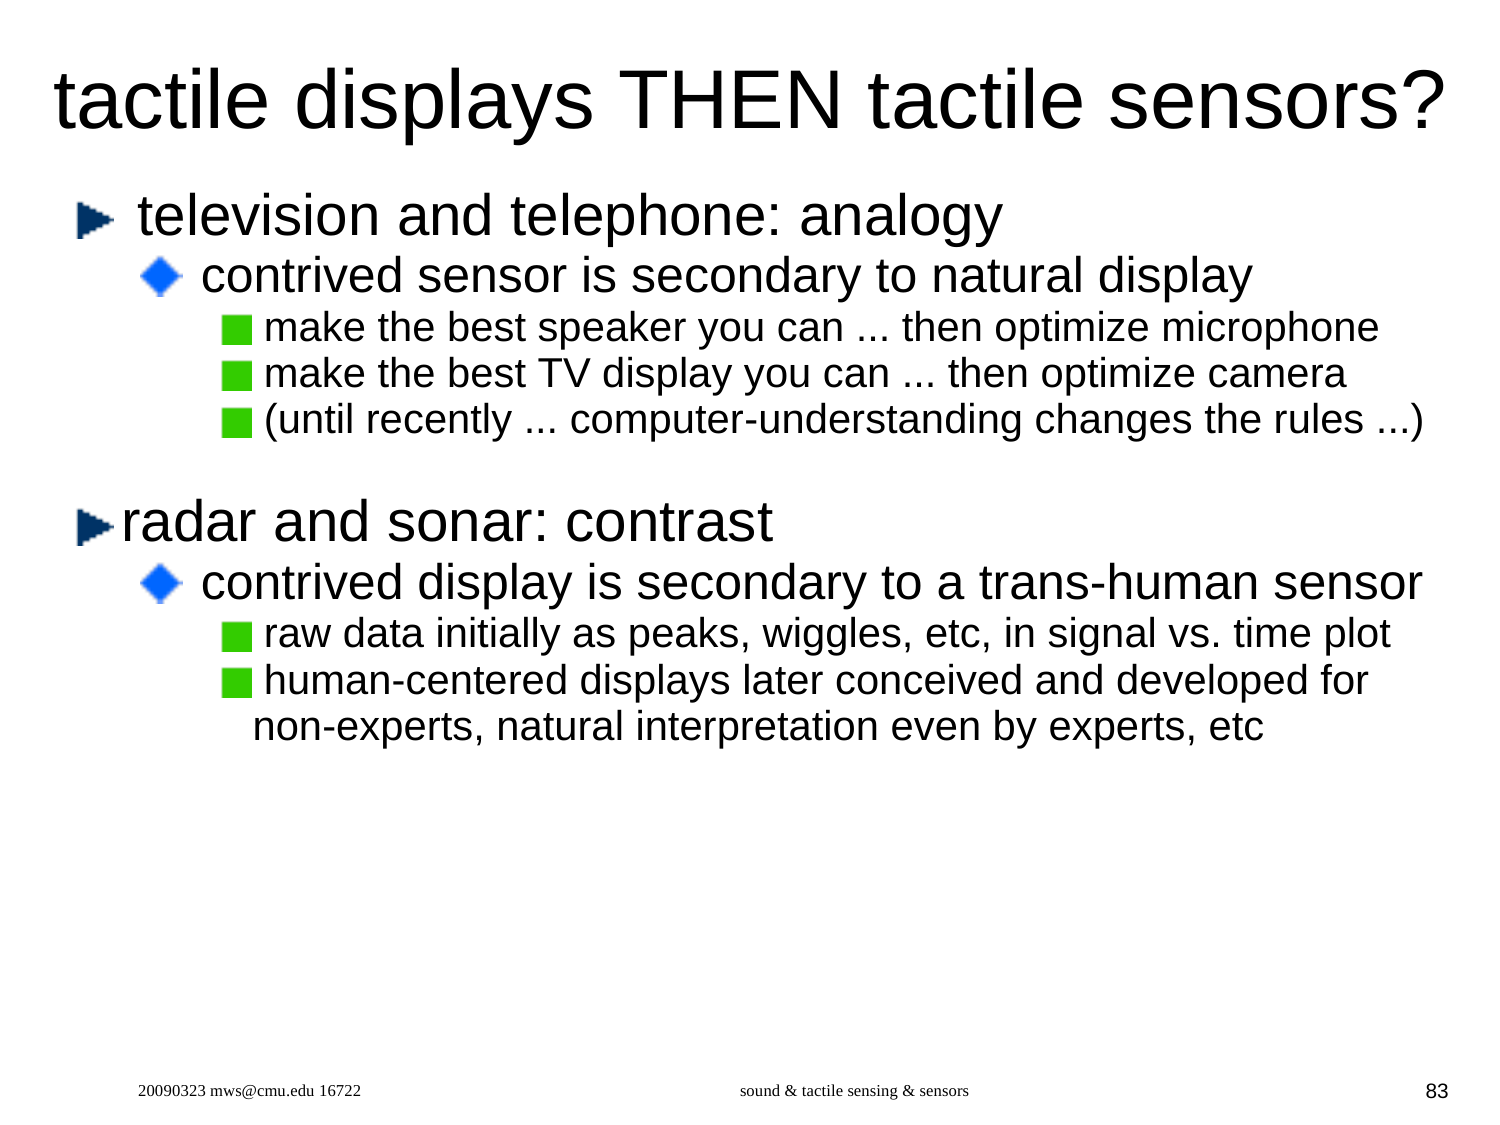

# tactile displays THEN tactile sensors?
 television and telephone: analogy
 contrived sensor is secondary to natural display
 make the best speaker you can ... then optimize microphone
 make the best TV display you can ... then optimize camera
 (until recently ... computer-understanding changes the rules ...)
radar and sonar: contrast
 contrived display is secondary to a trans-human sensor
 raw data initially as peaks, wiggles, etc, in signal vs. time plot
 human-centered displays later conceived and developed for non-experts, natural interpretation even by experts, etc
83
20090323 mws@cmu.edu 16722
sound & tactile sensing & sensors